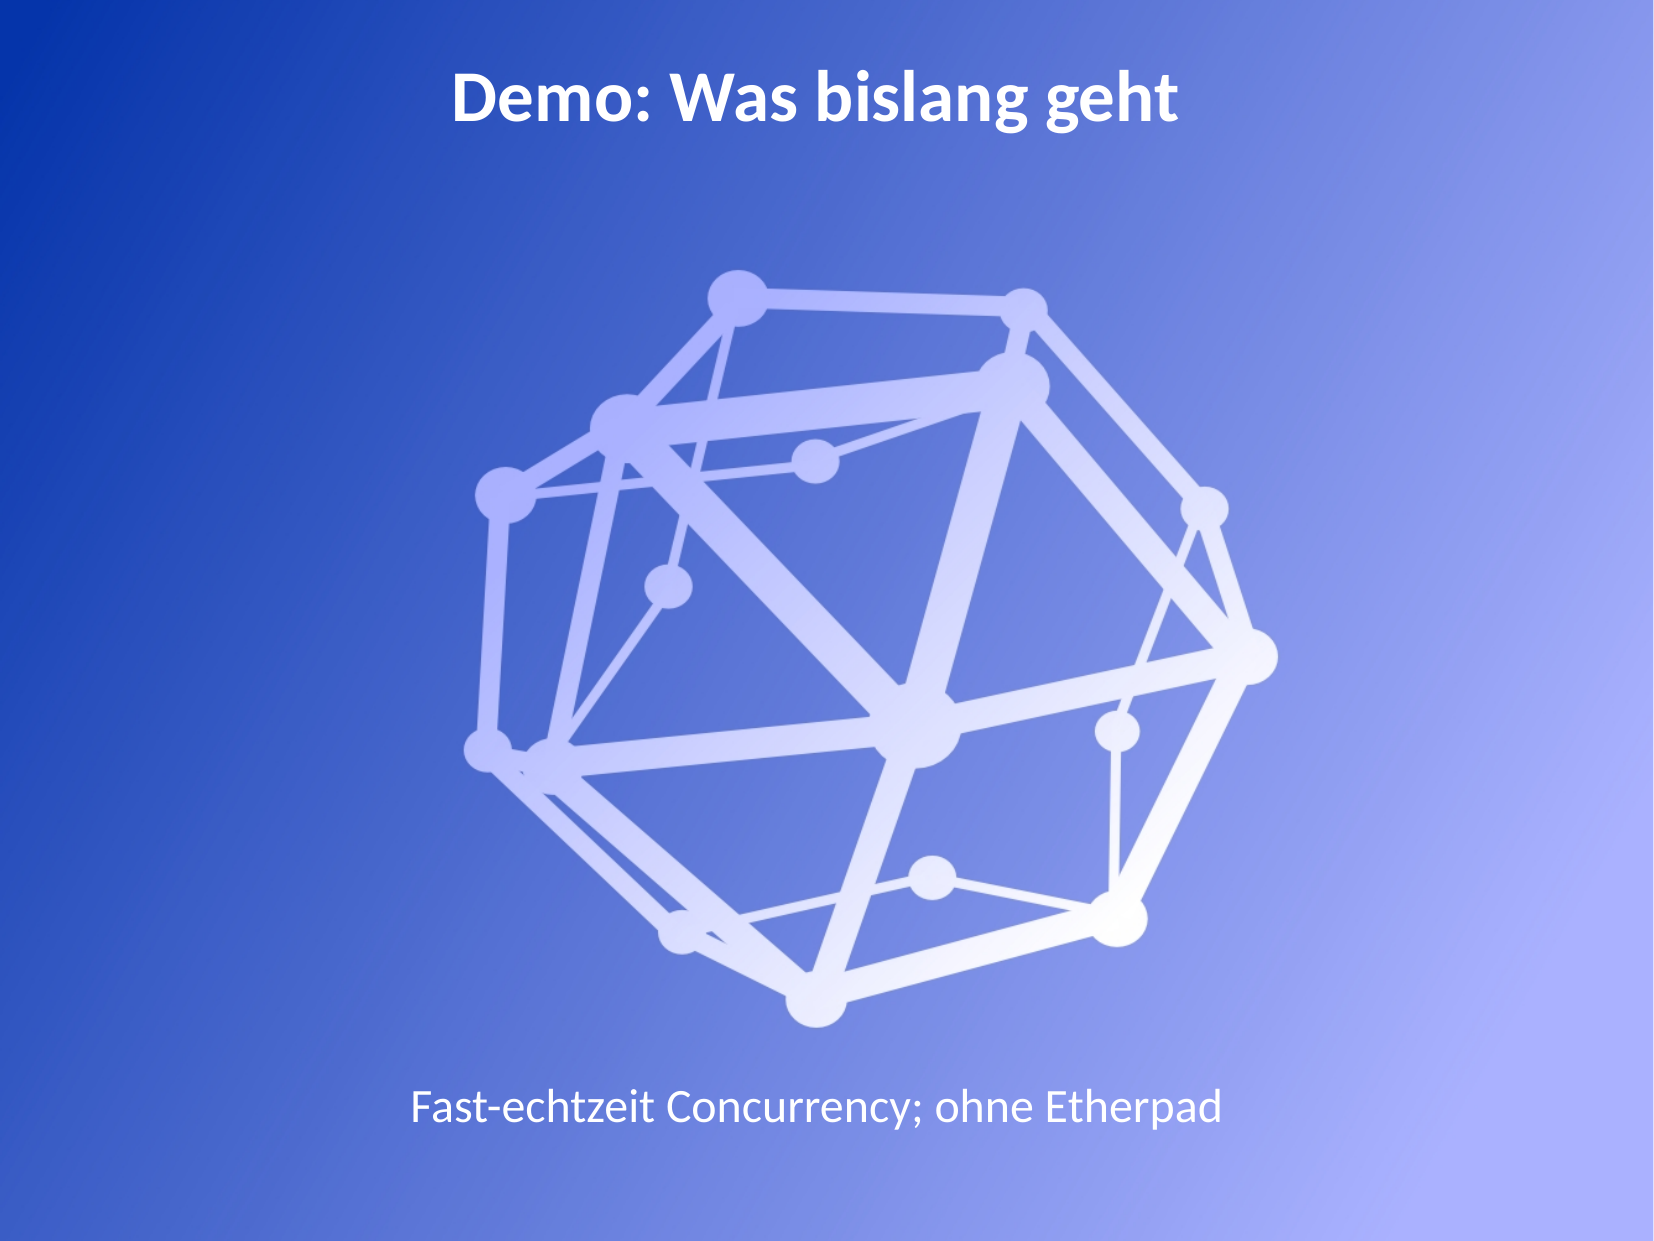

Demo: Was bislang geht
Fast-echtzeit Concurrency; ohne Etherpad